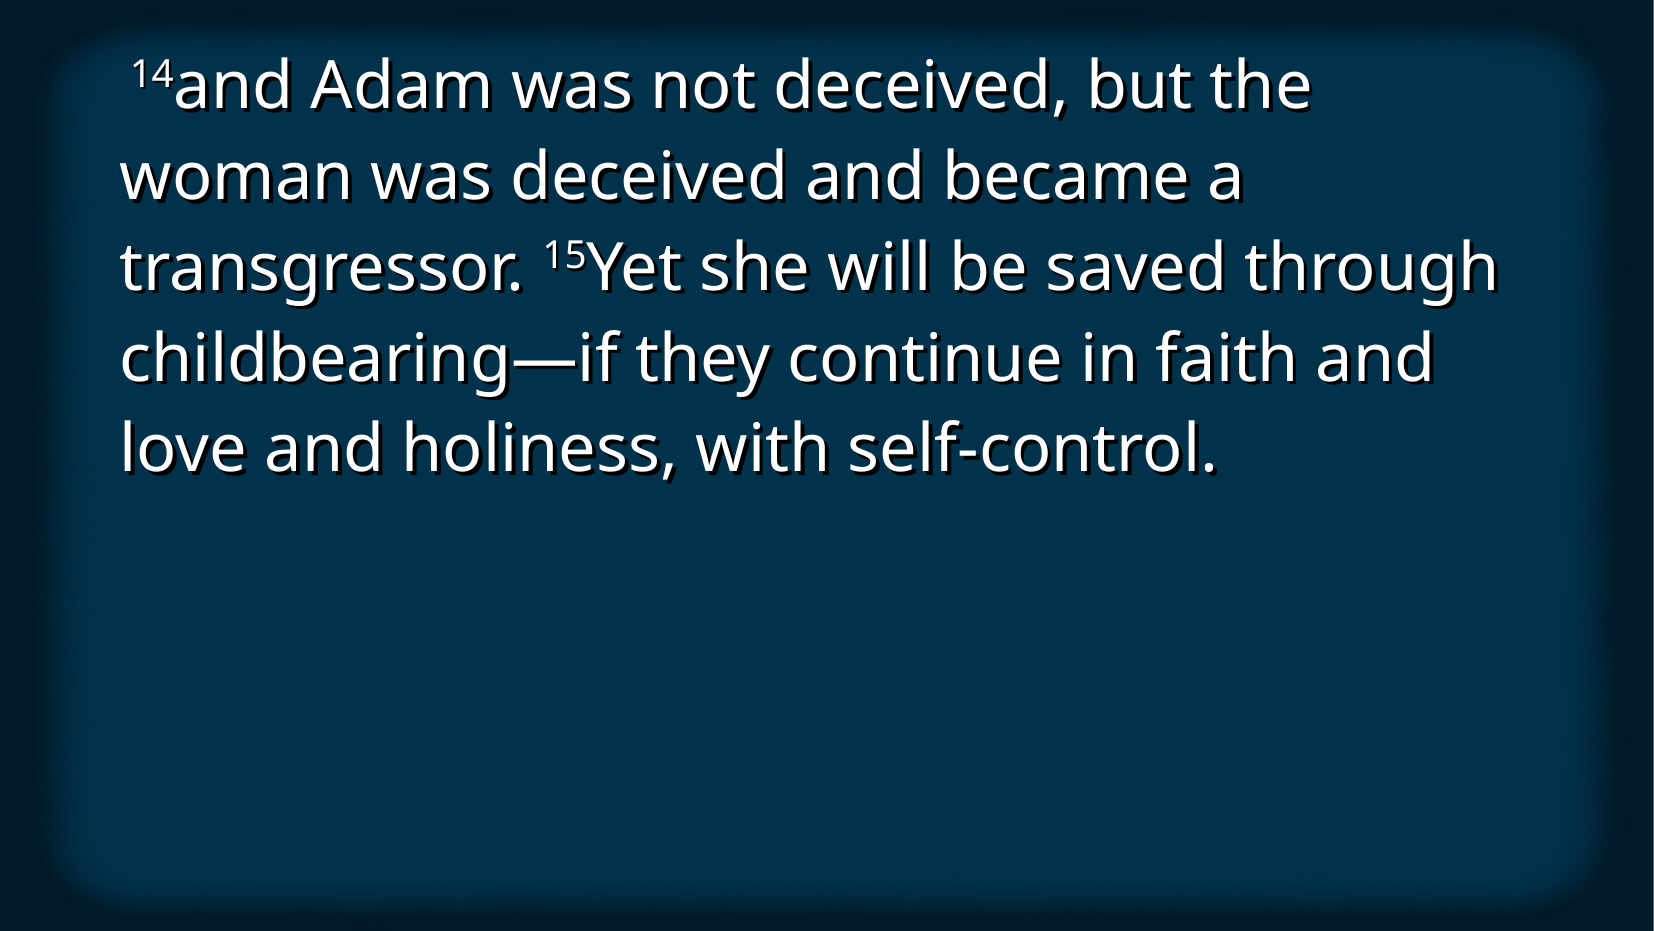

14and Adam was not deceived, but the woman was deceived and became a transgressor. 15Yet she will be saved through childbearing—if they continue in faith and love and holiness, with self-control.